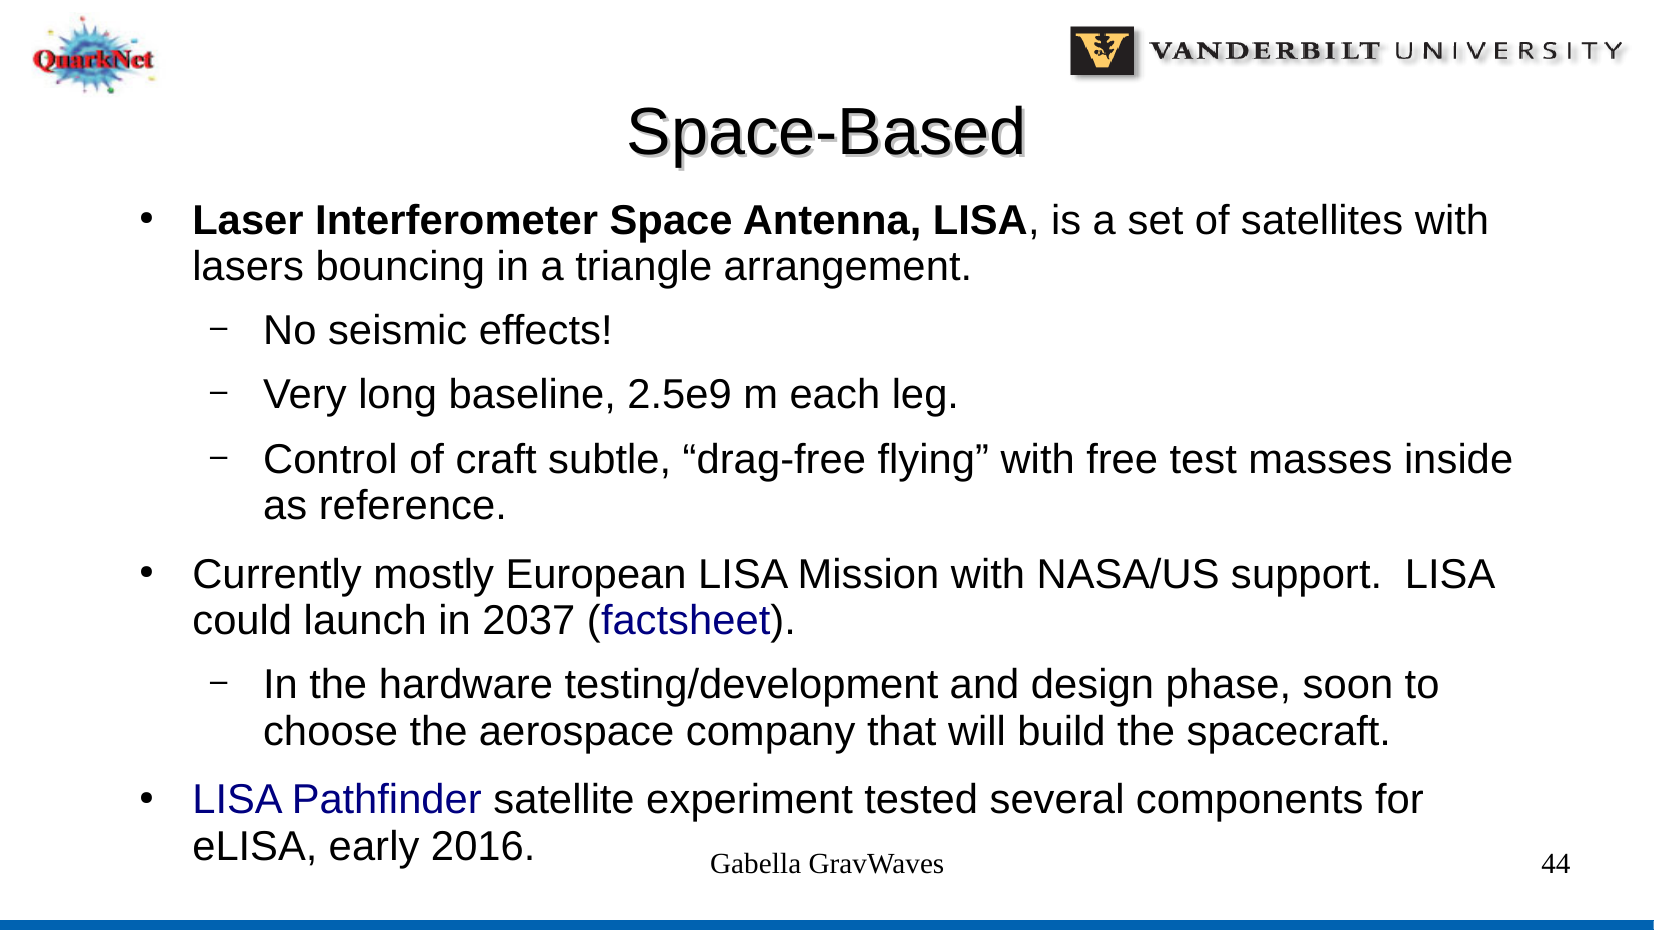

# Space-Based
Laser Interferometer Space Antenna, LISA, is a set of satellites with lasers bouncing in a triangle arrangement.
No seismic effects!
Very long baseline, 2.5e9 m each leg.
Control of craft subtle, “drag-free flying” with free test masses inside as reference.
Currently mostly European LISA Mission with NASA/US support. LISA could launch in 2037 (factsheet).
In the hardware testing/development and design phase, soon to choose the aerospace company that will build the spacecraft.
LISA Pathfinder satellite experiment tested several components for eLISA, early 2016.
Gabella GravWaves
44